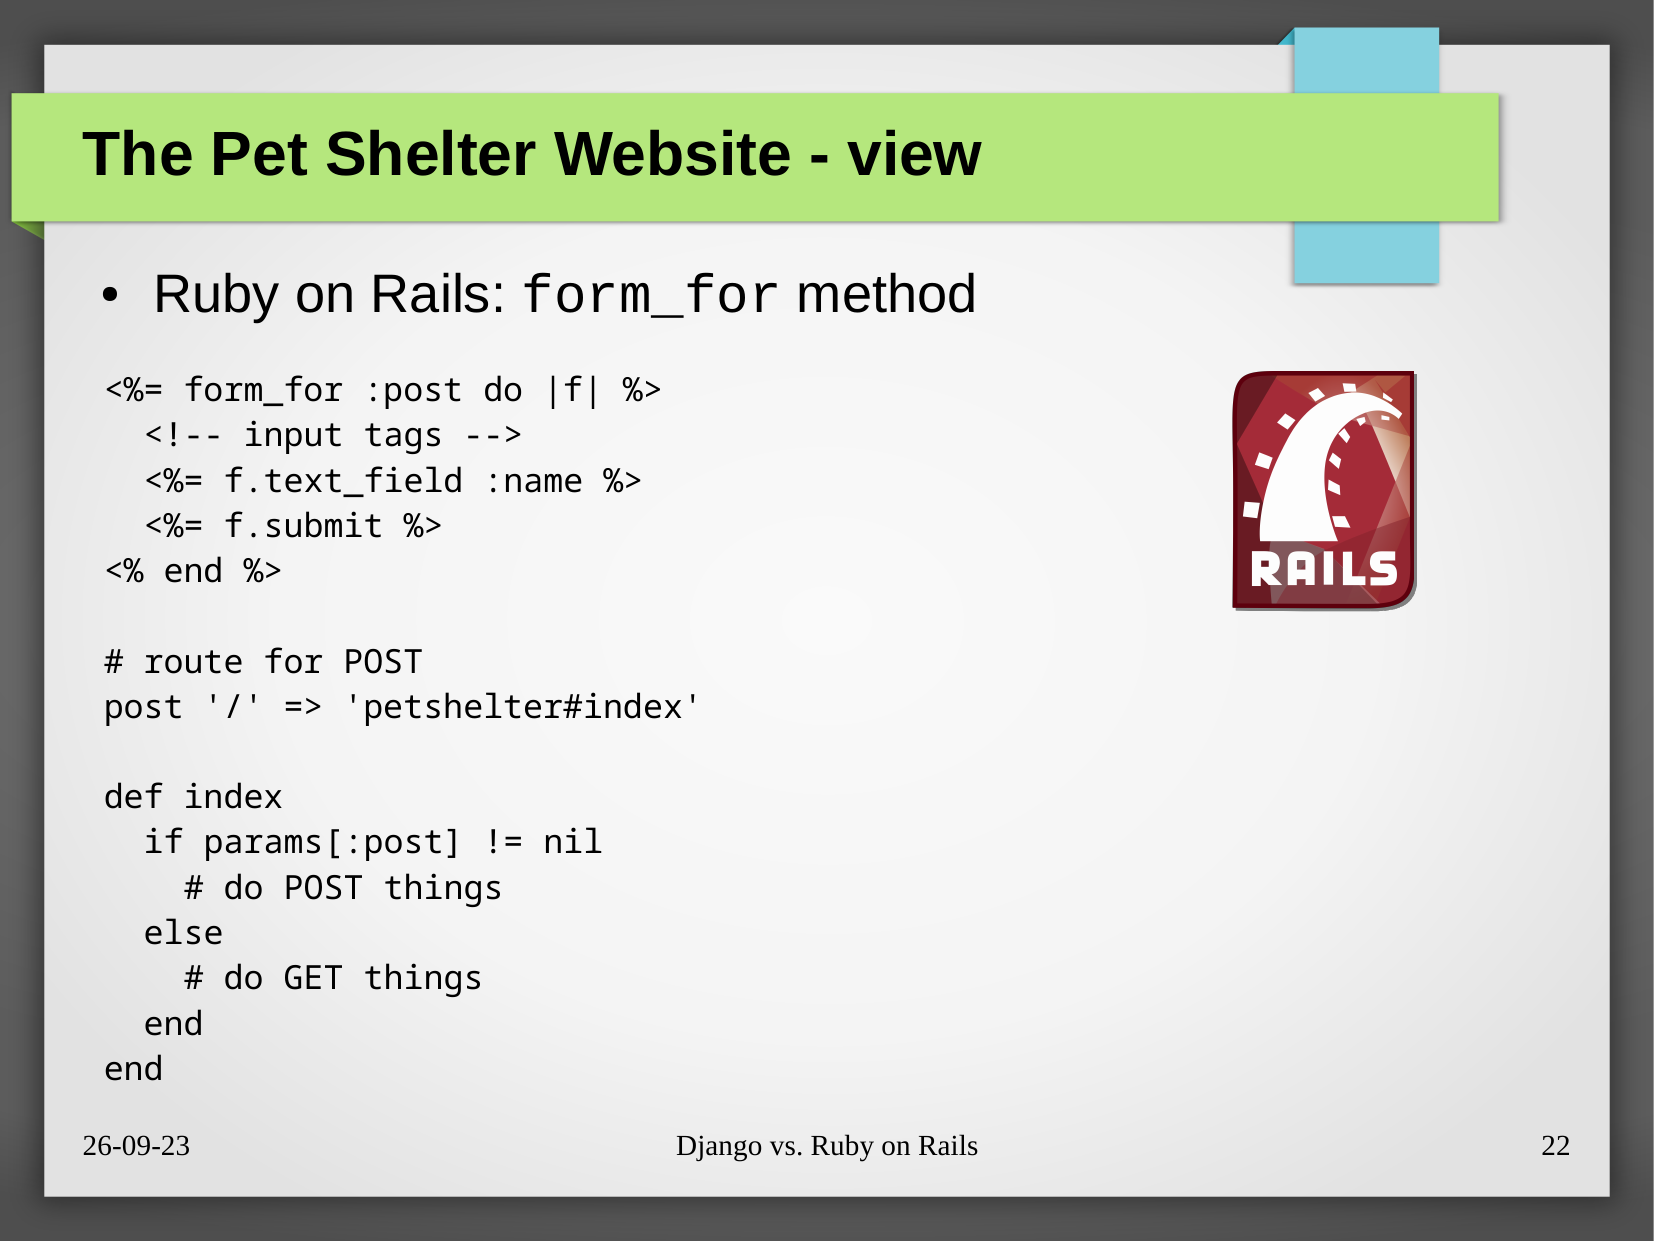

# The Pet Shelter Website - view
Ruby on Rails: form_for method
<%= form_for :post do |f| %>
 <!-- input tags -->
 <%= f.text_field :name %>
 <%= f.submit %>
<% end %>
# route for POST
post '/' => 'petshelter#index'
def index
 if params[:post] != nil
 # do POST things
 else
 # do GET things
 end
end
Django vs. Ruby on Rails
22